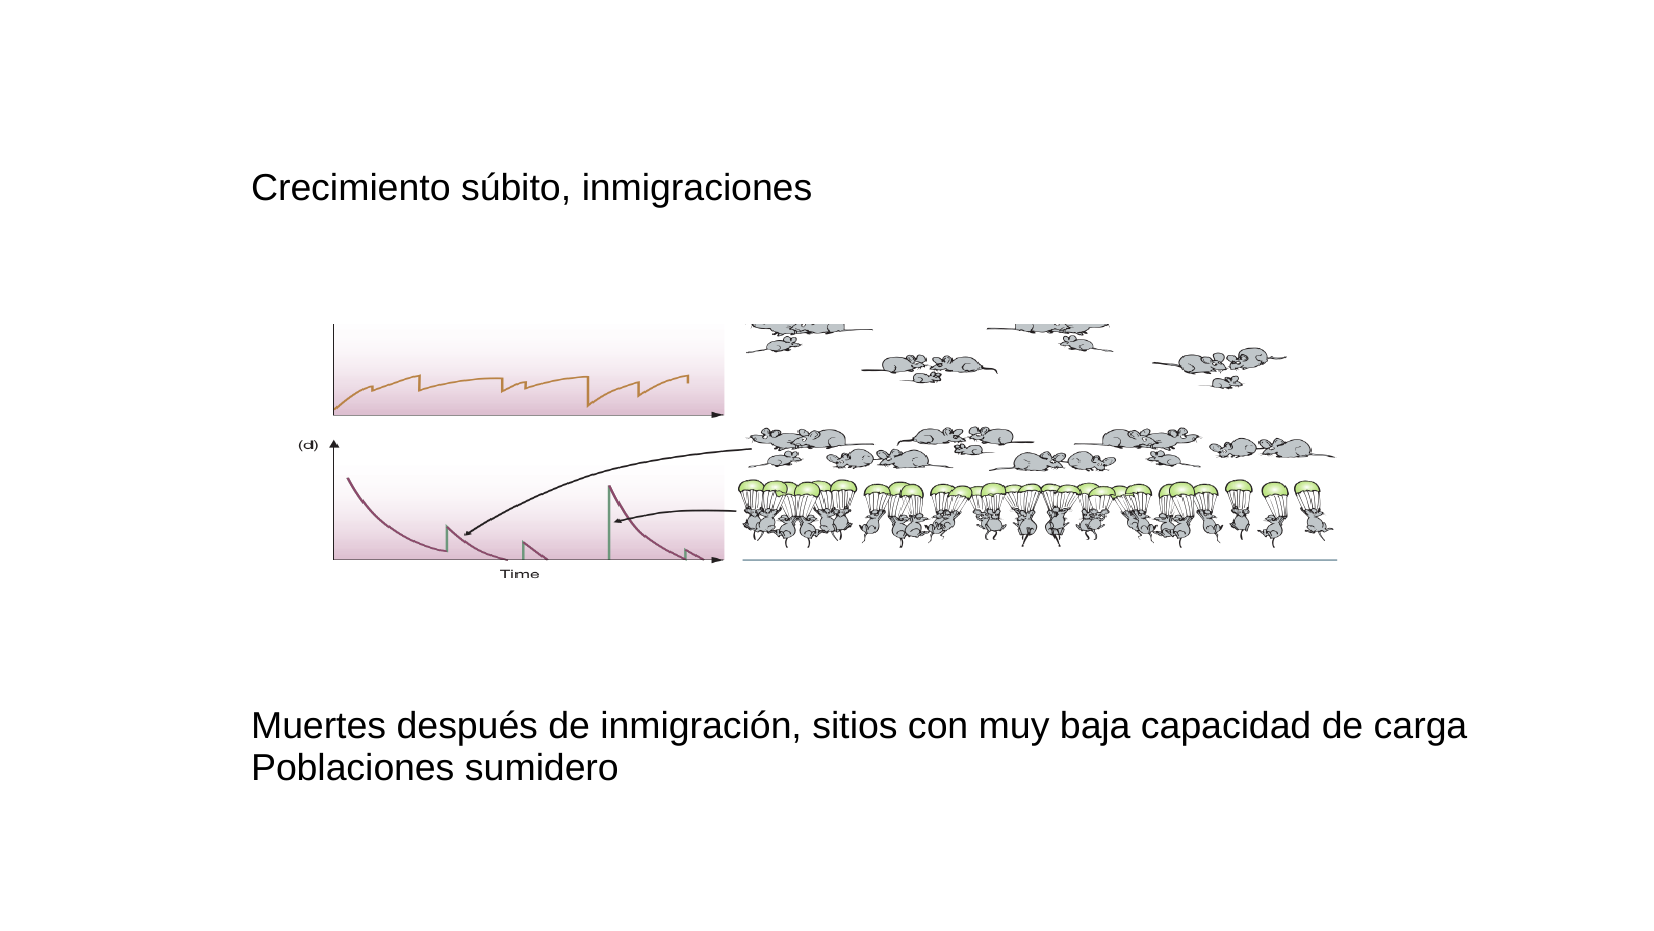

Crecimiento súbito, inmigraciones
Muertes después de inmigración, sitios con muy baja capacidad de carga
Poblaciones sumidero